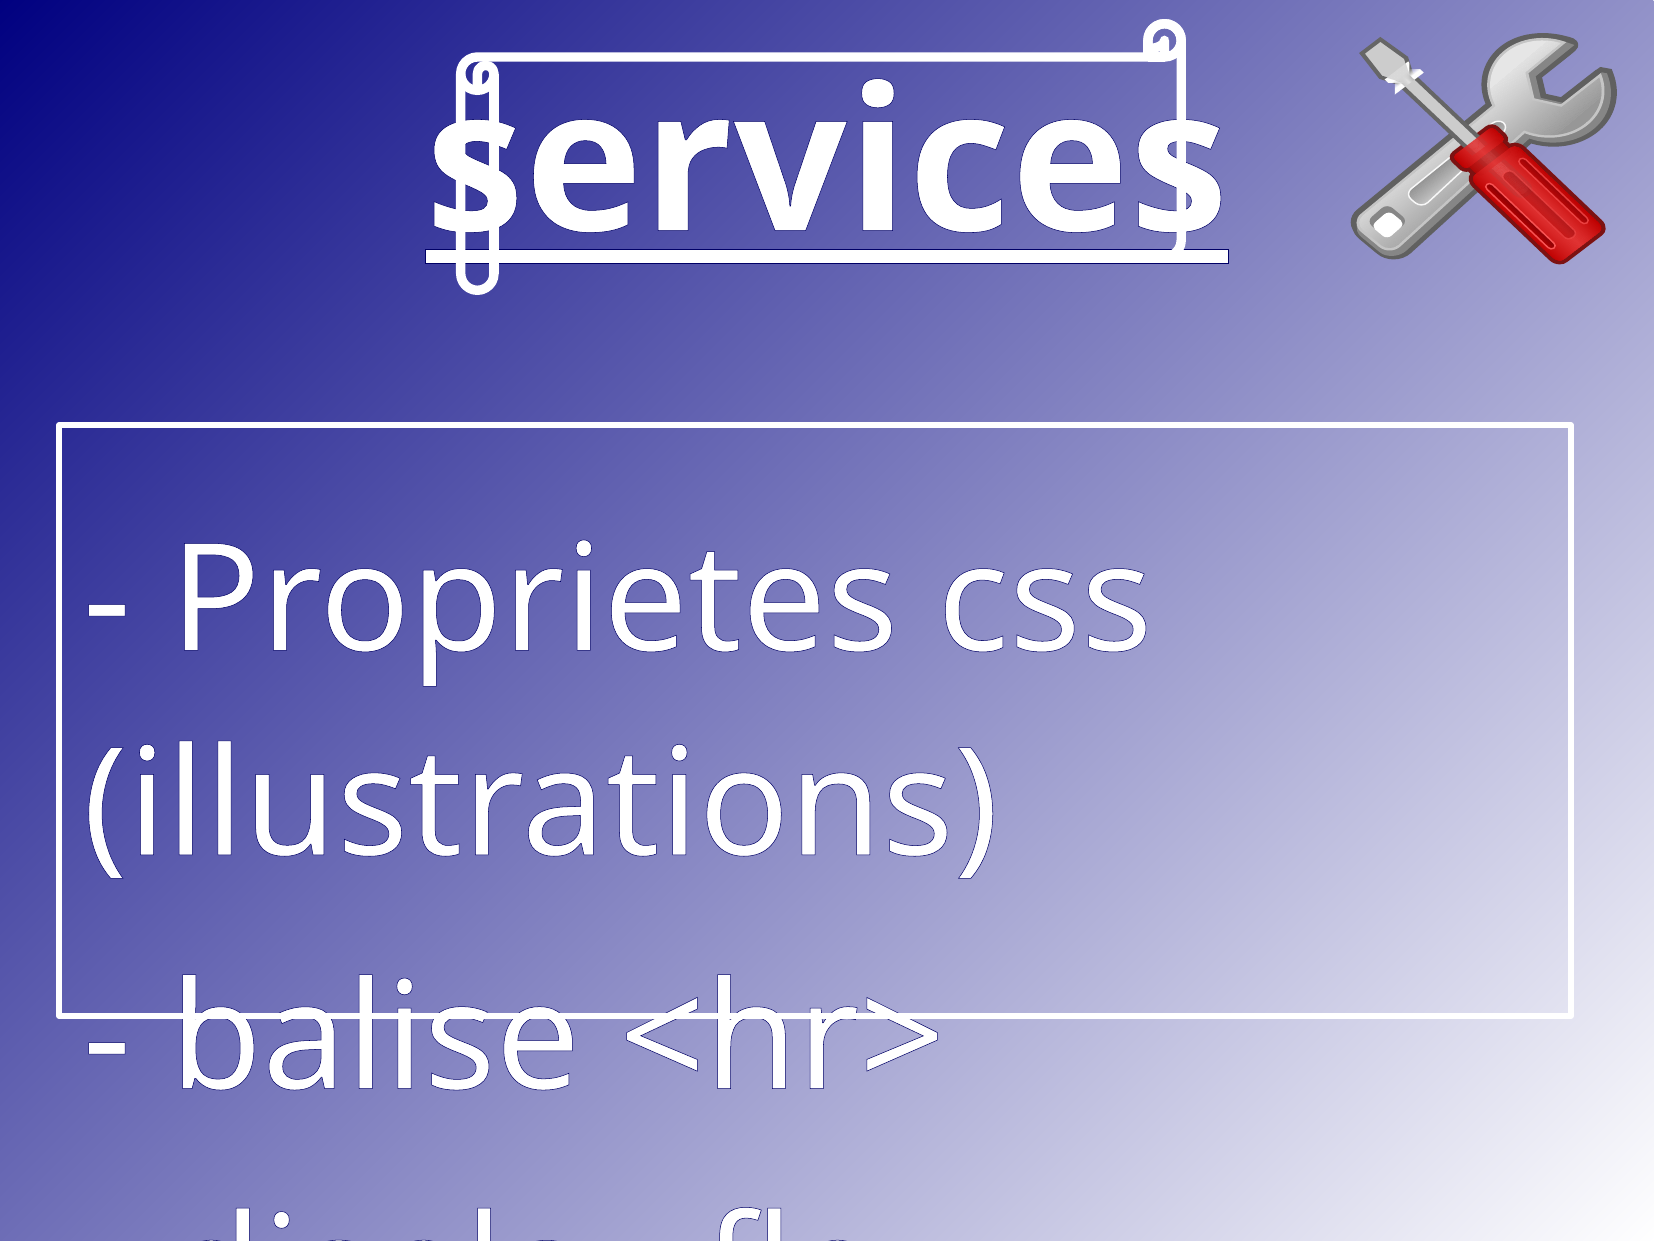

# services
- Proprietes css (illustrations)
- balise <hr>
- display flex